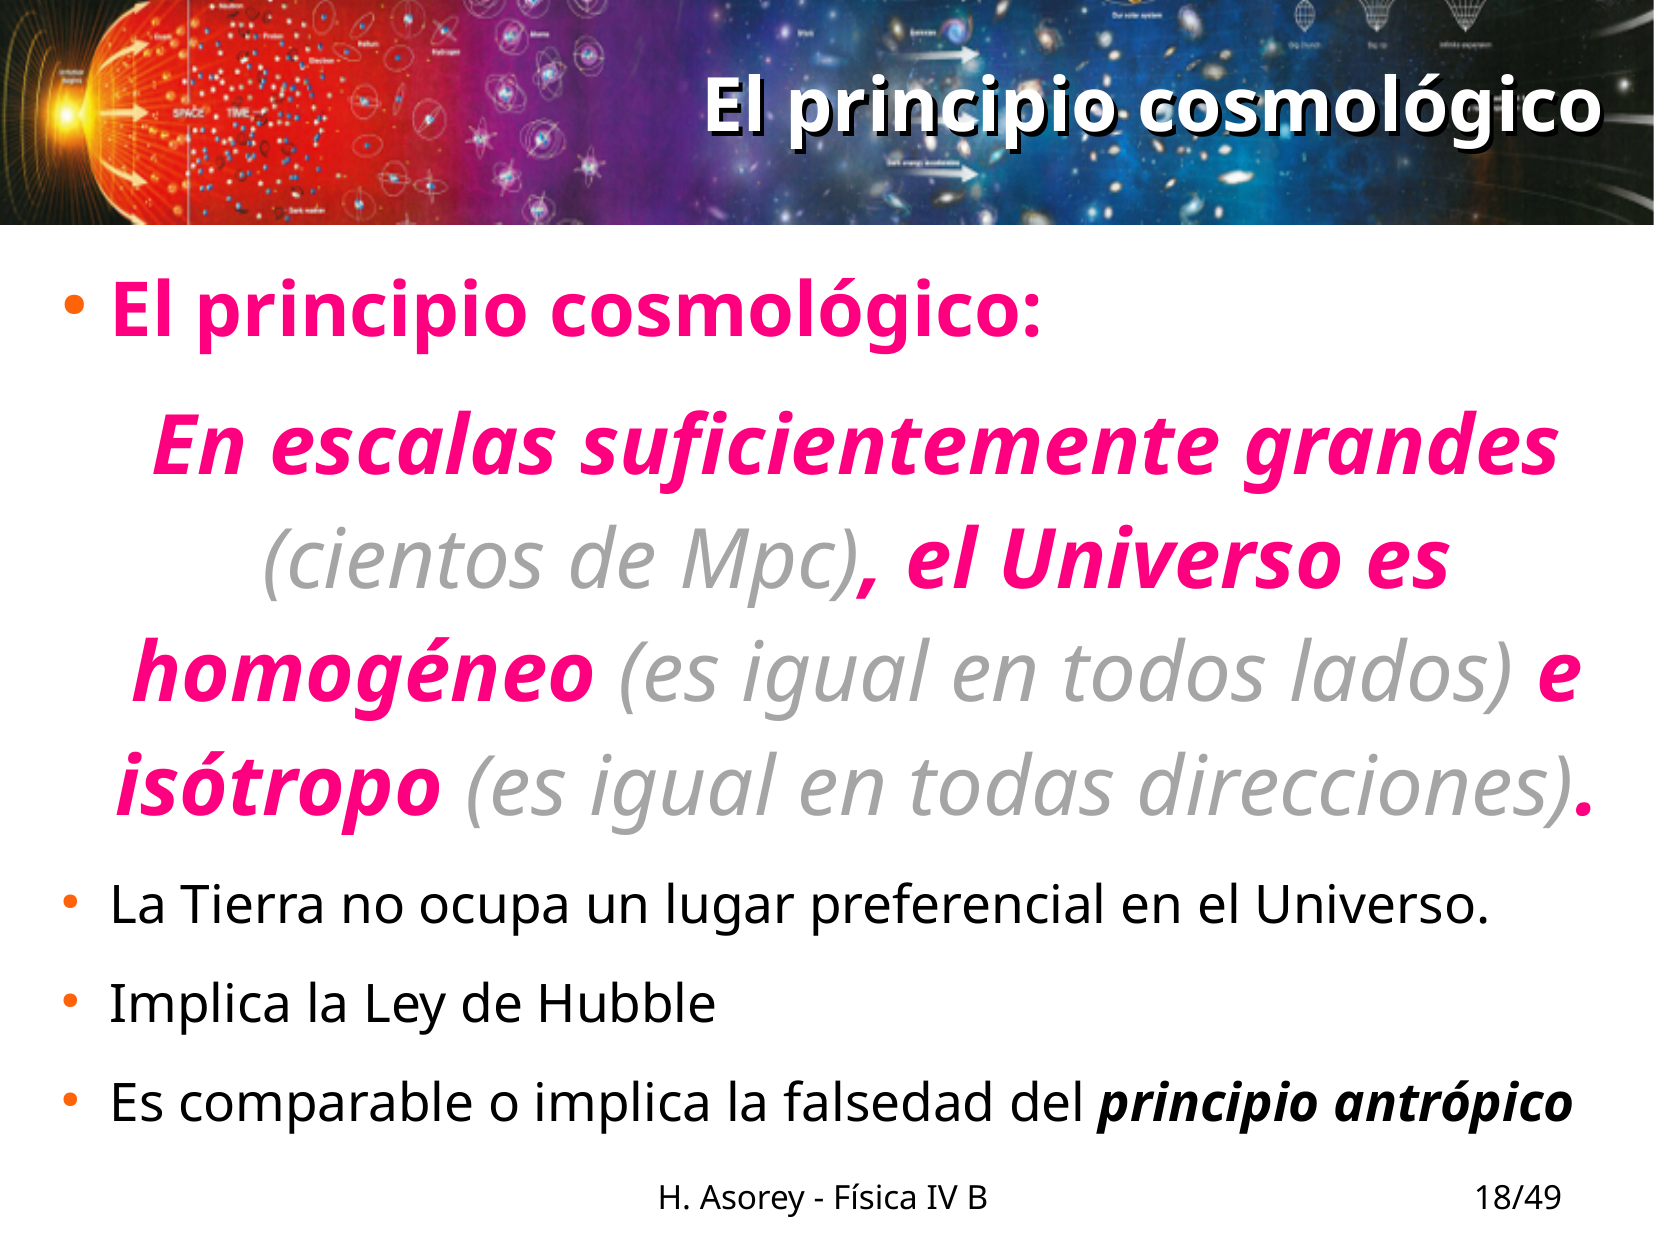

# El principio cosmológico
El principio cosmológico:
En escalas suficientemente grandes (cientos de Mpc), el Universo es homogéneo (es igual en todos lados) e isótropo (es igual en todas direcciones).
La Tierra no ocupa un lugar preferencial en el Universo.
Implica la Ley de Hubble
Es comparable o implica la falsedad del principio antrópico
H. Asorey - Física IV B
18